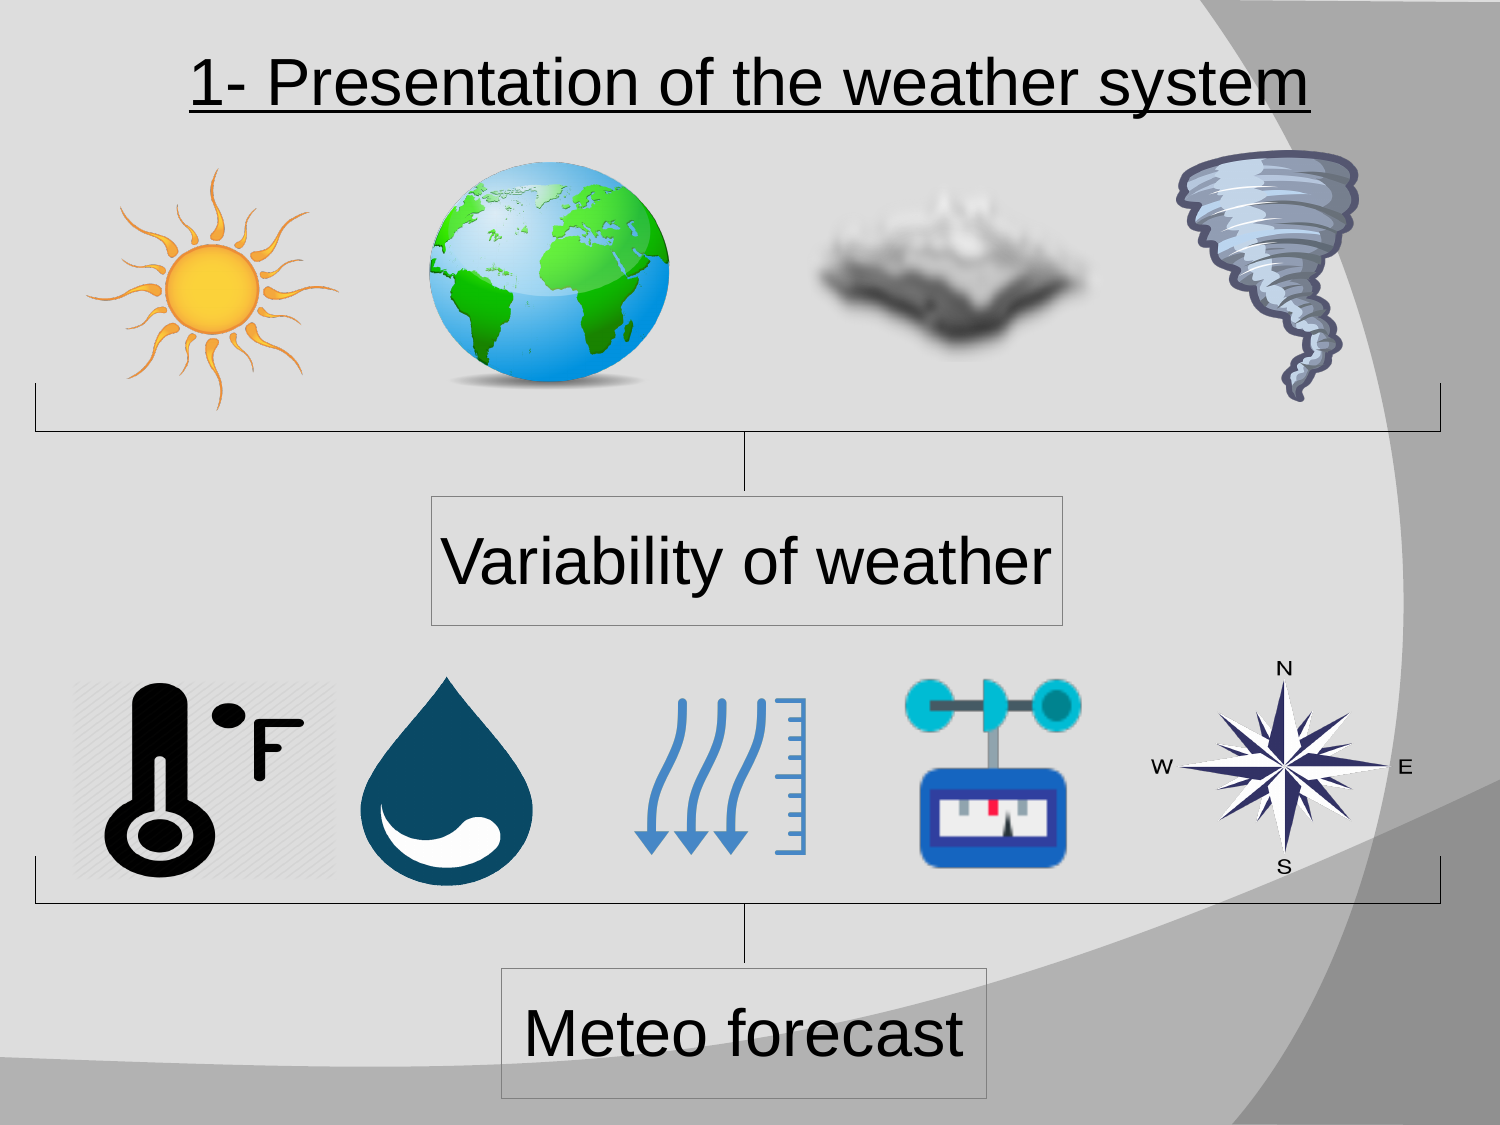

1- Presentation of the weather system
Variability of weather
Meteo forecast